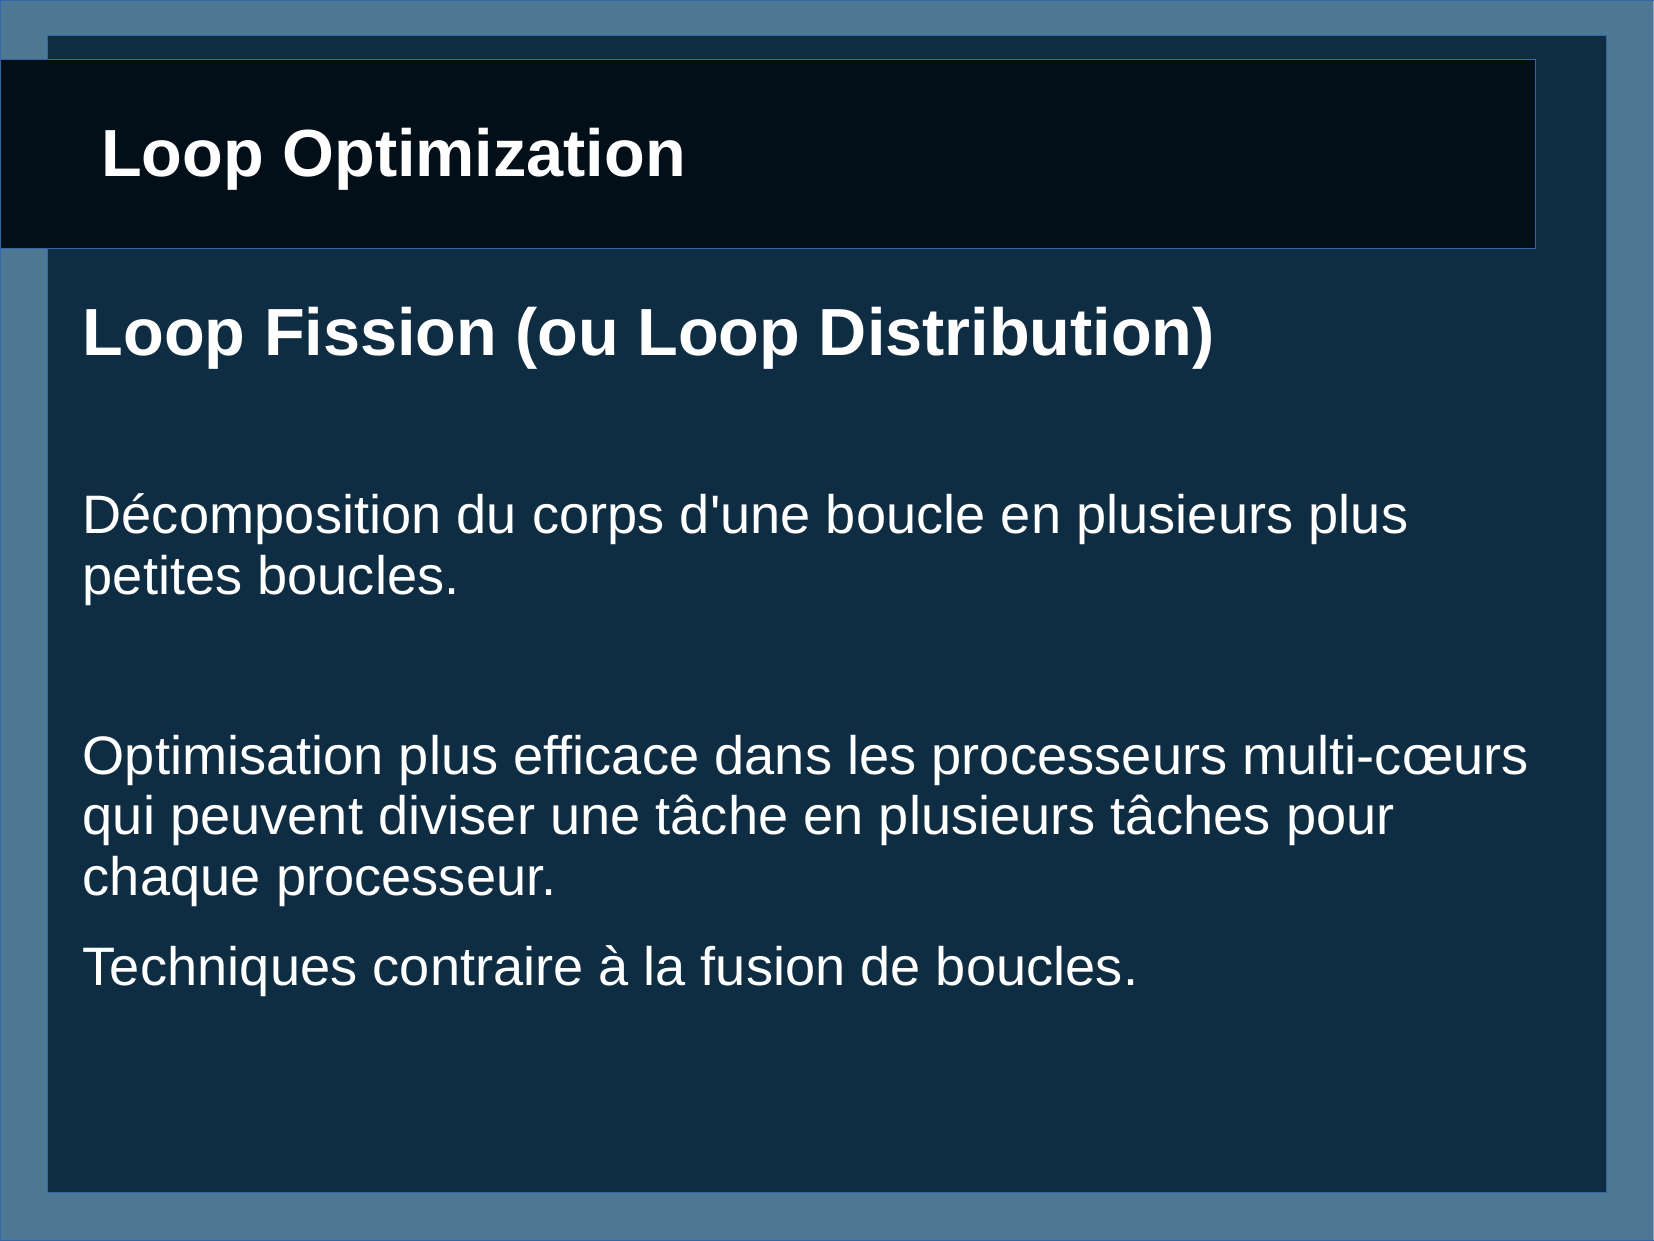

# Loop Optimization
Loop Fission (ou Loop Distribution)
Décomposition du corps d'une boucle en plusieurs plus petites boucles.
Optimisation plus efficace dans les processeurs multi-cœurs qui peuvent diviser une tâche en plusieurs tâches pour chaque processeur.
Techniques contraire à la fusion de boucles.